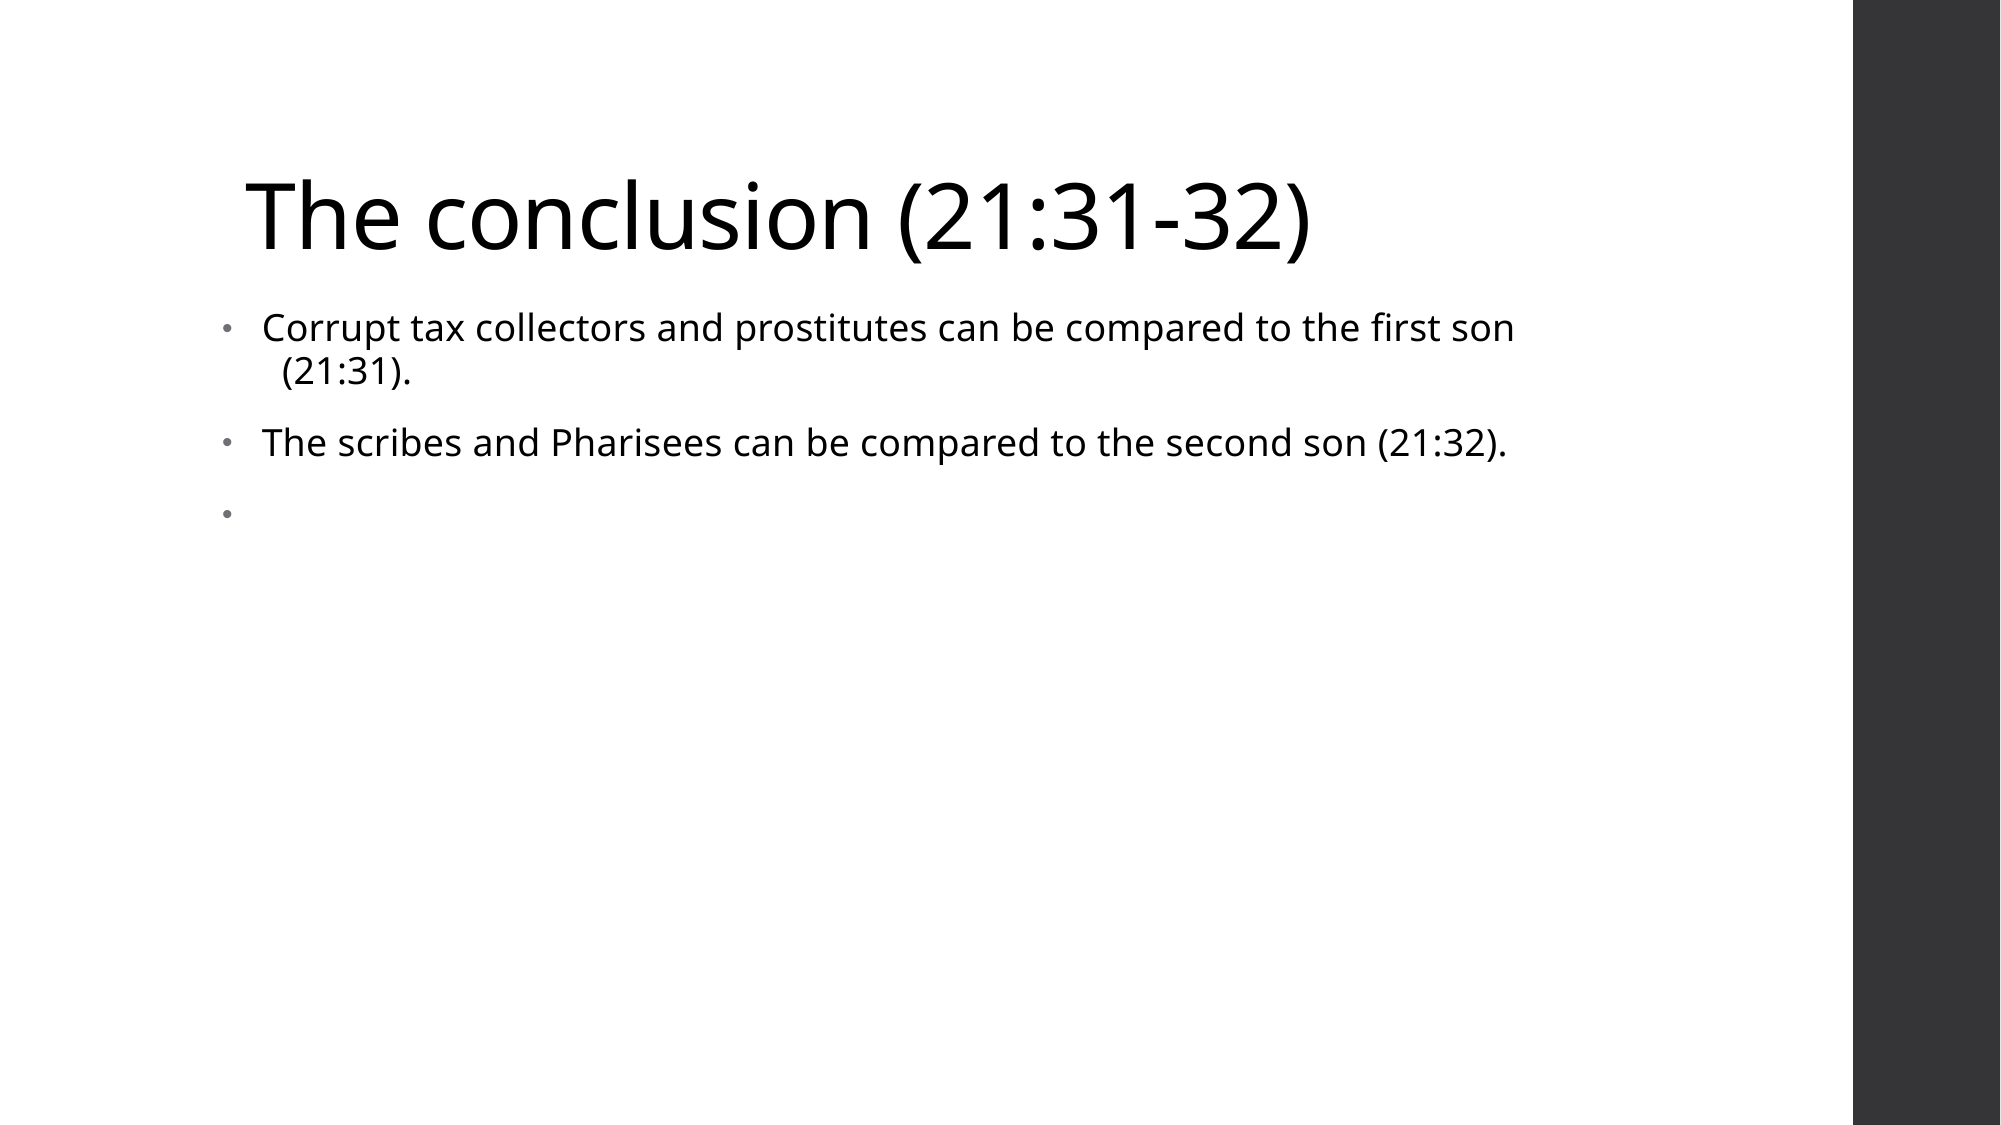

# The conclusion (21:31-32)
 Corrupt tax collectors and prostitutes can be compared to the first son (21:31).
 The scribes and Pharisees can be compared to the second son (21:32).